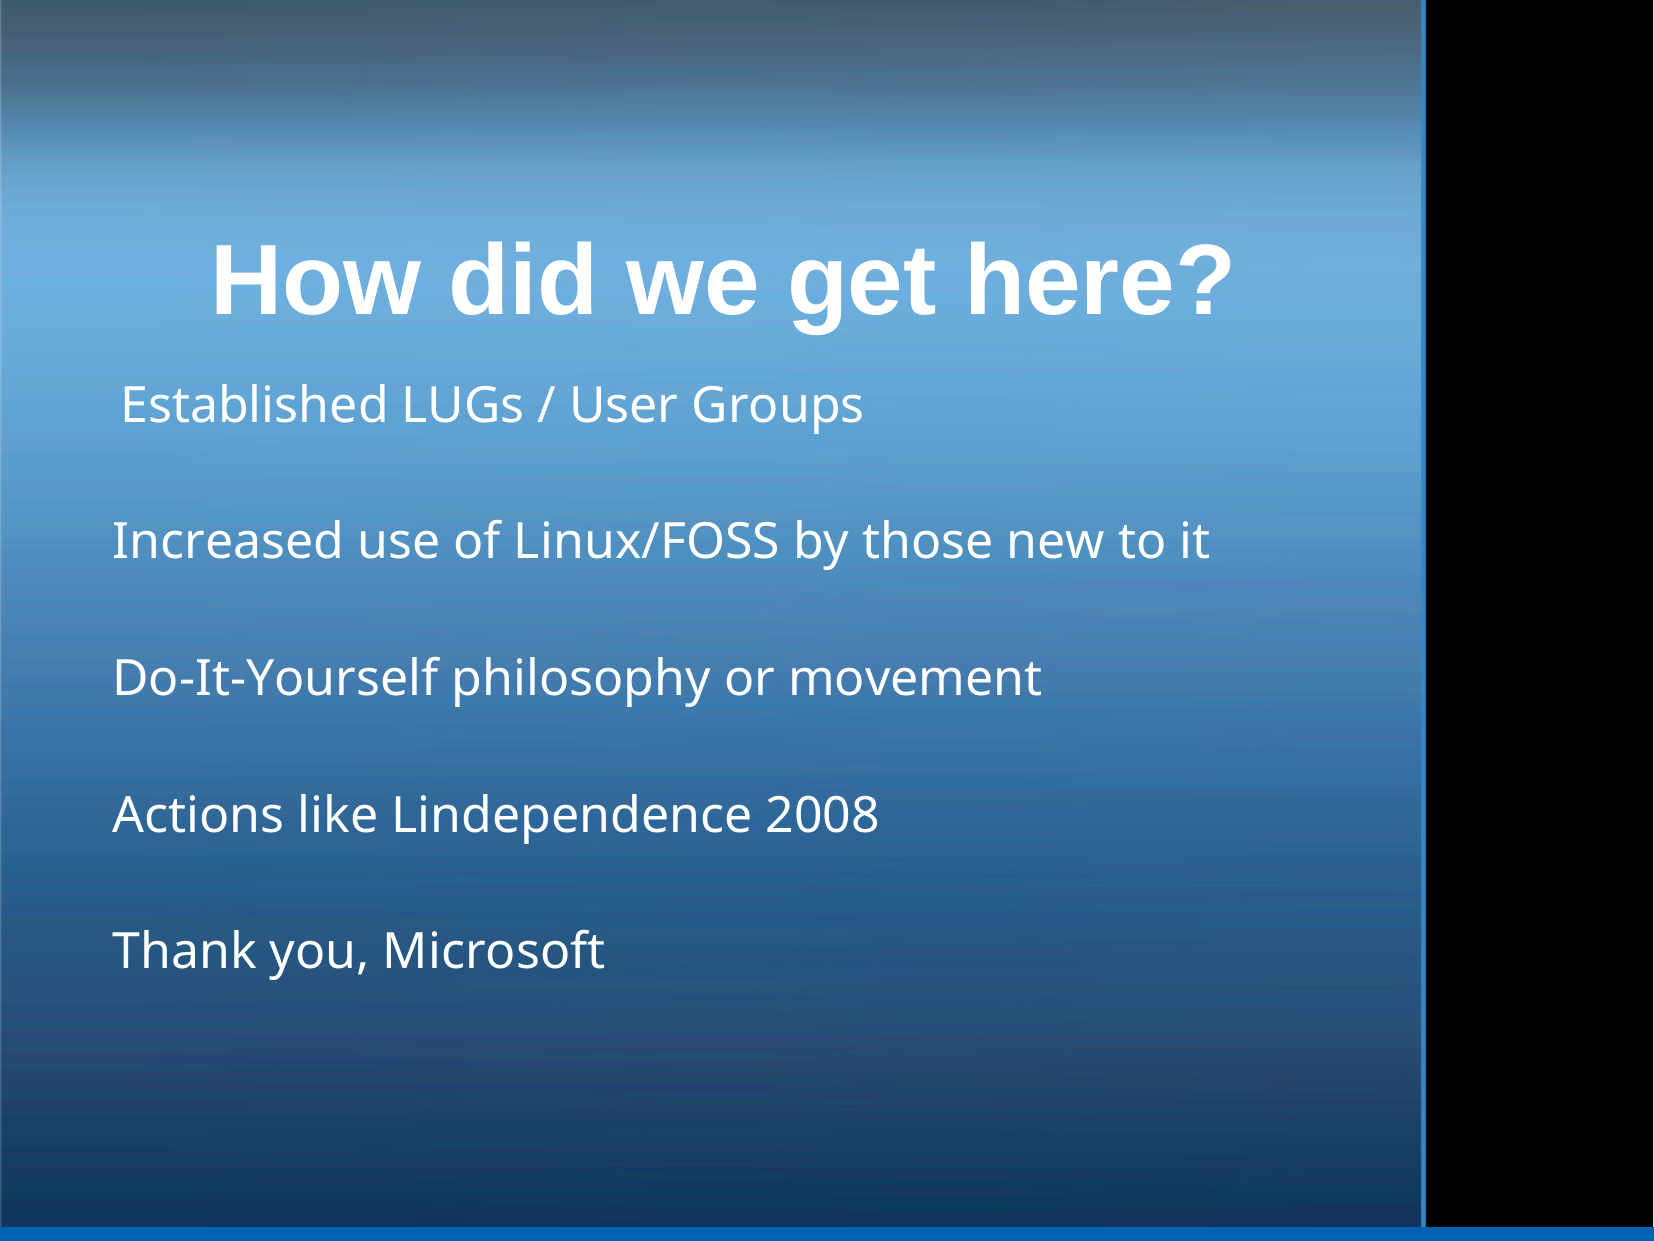

# How did we get here?
Established LUGs / User Groups
Increased use of Linux/FOSS by those new to it
Do-It-Yourself philosophy or movement
Actions like Lindependence 2008
Thank you, Microsoft